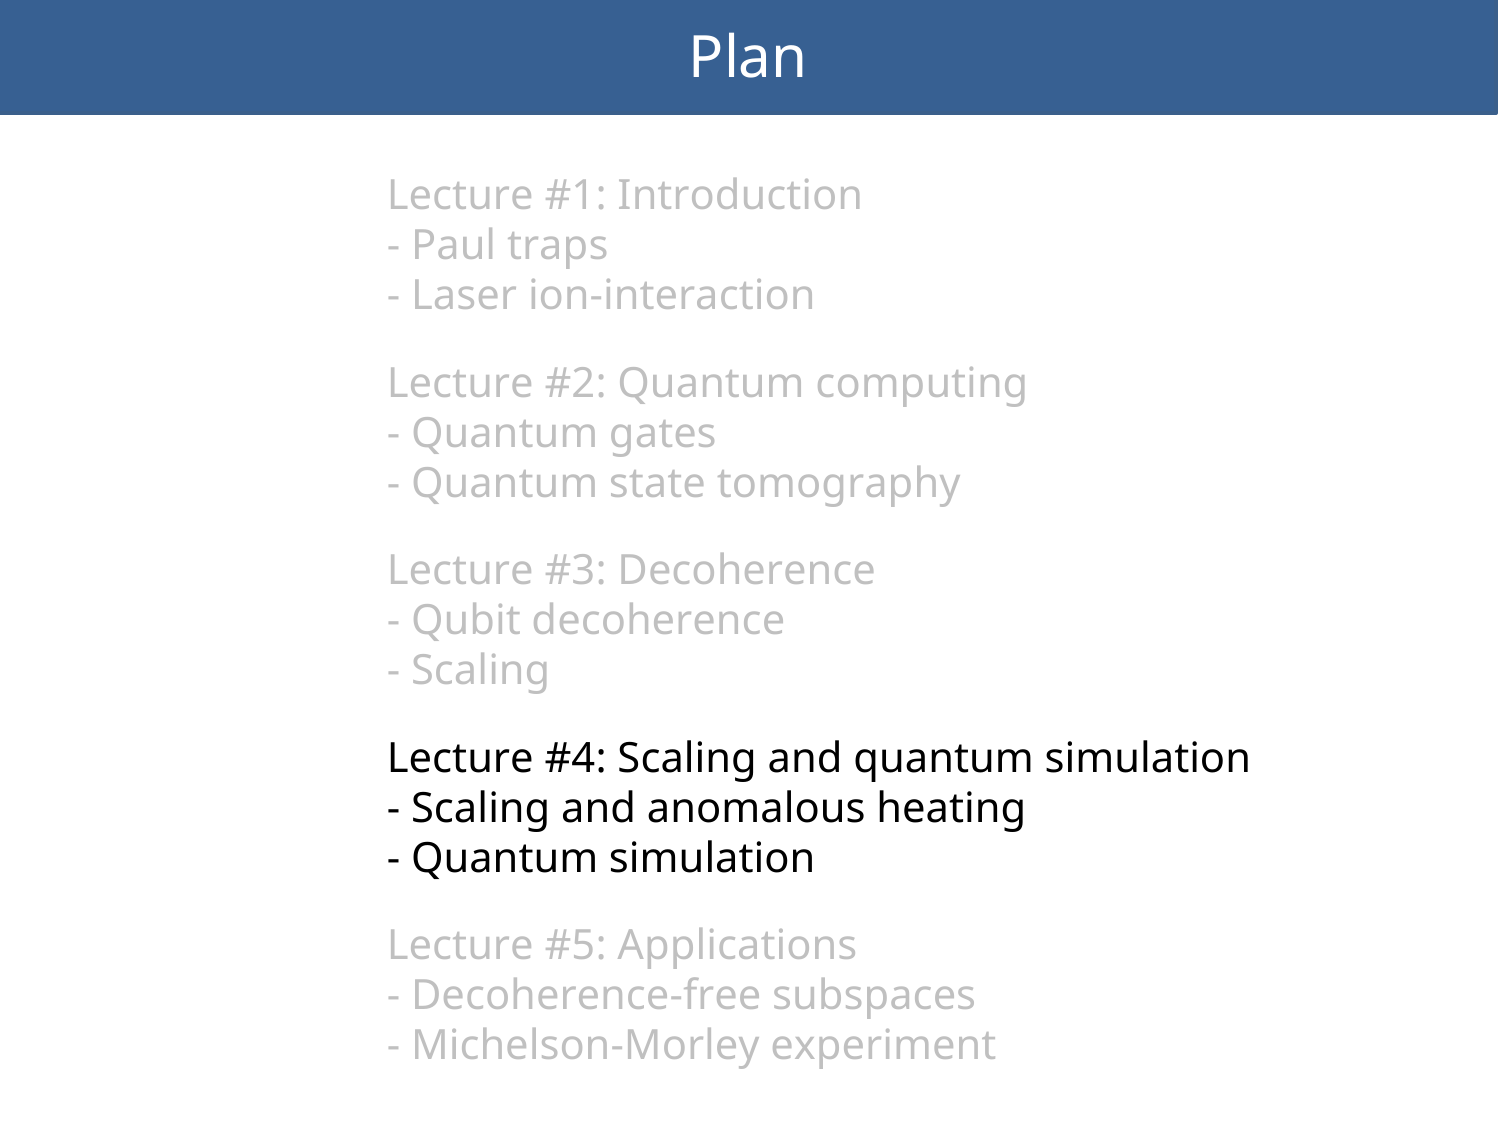

# Plan
Lecture #1: Introduction
- Paul traps
- Laser ion-interaction
Lecture #2: Quantum computing
- Quantum gates
- Quantum state tomography
Lecture #3: Decoherence
- Qubit decoherence
- Scaling
Lecture #4: Scaling and quantum simulation
- Scaling and anomalous heating
- Quantum simulation
Lecture #5: Applications
- Decoherence-free subspaces
- Michelson-Morley experiment